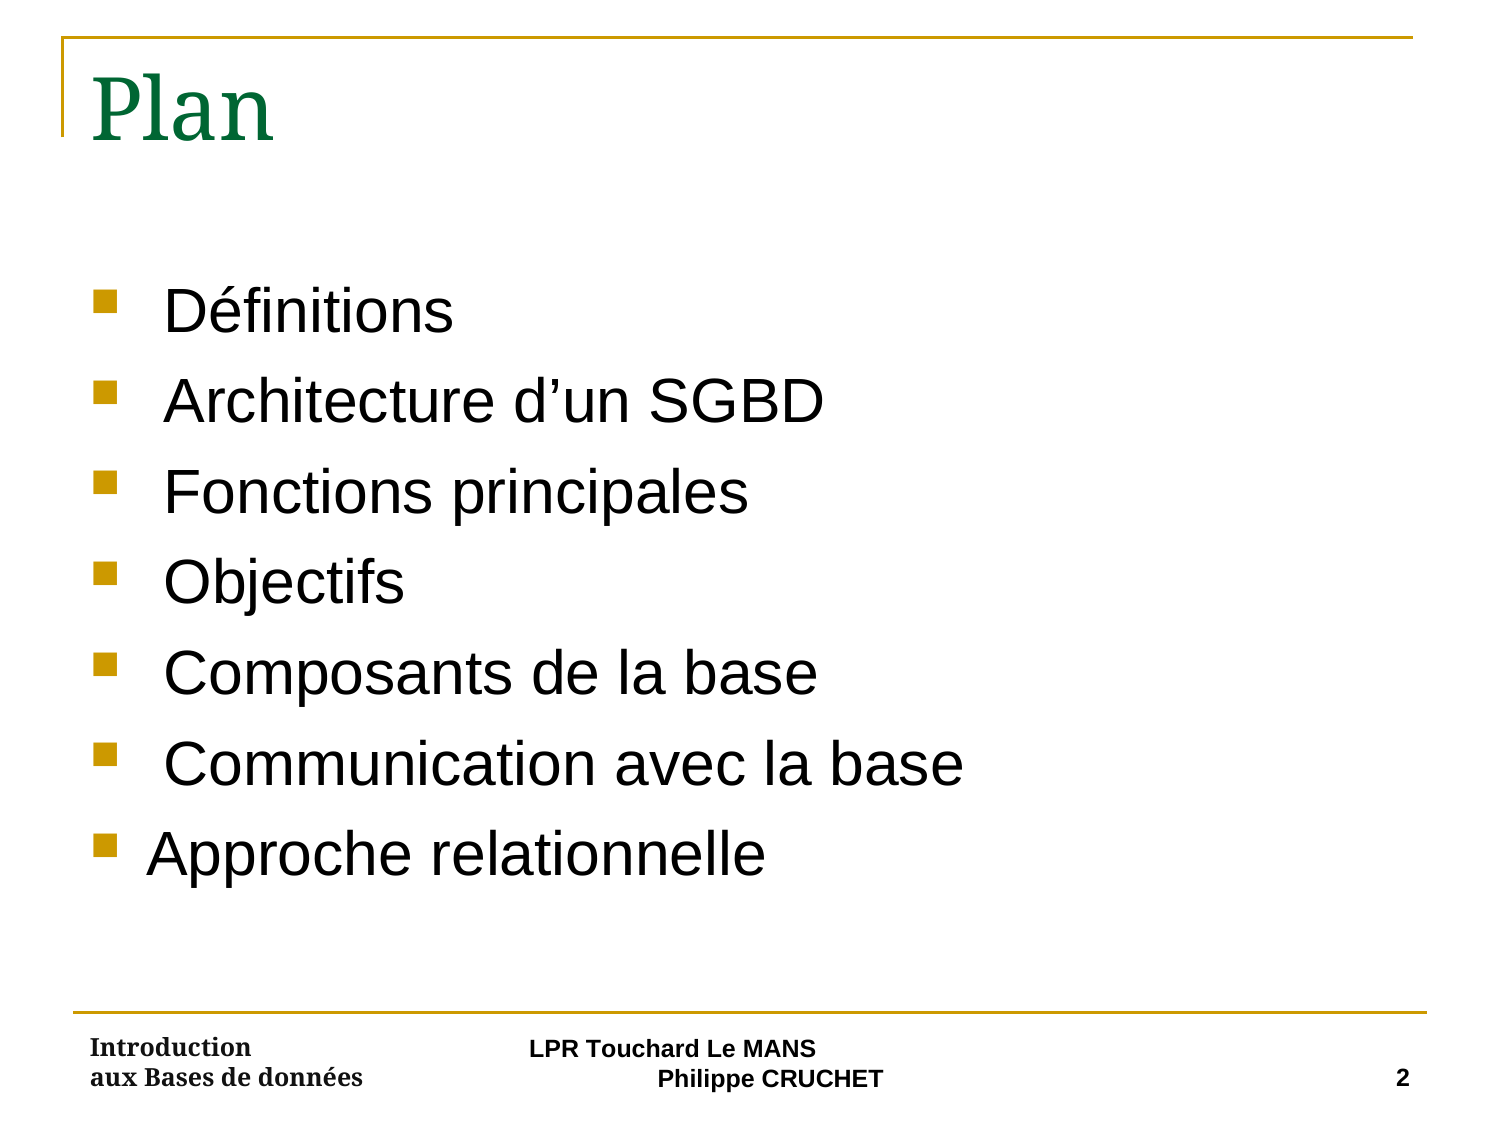

# Plan
 Définitions
 Architecture d’un SGBD
 Fonctions principales
 Objectifs
 Composants de la base
 Communication avec la base
Approche relationnelle
LPR Touchard Le MANS Philippe CRUCHET